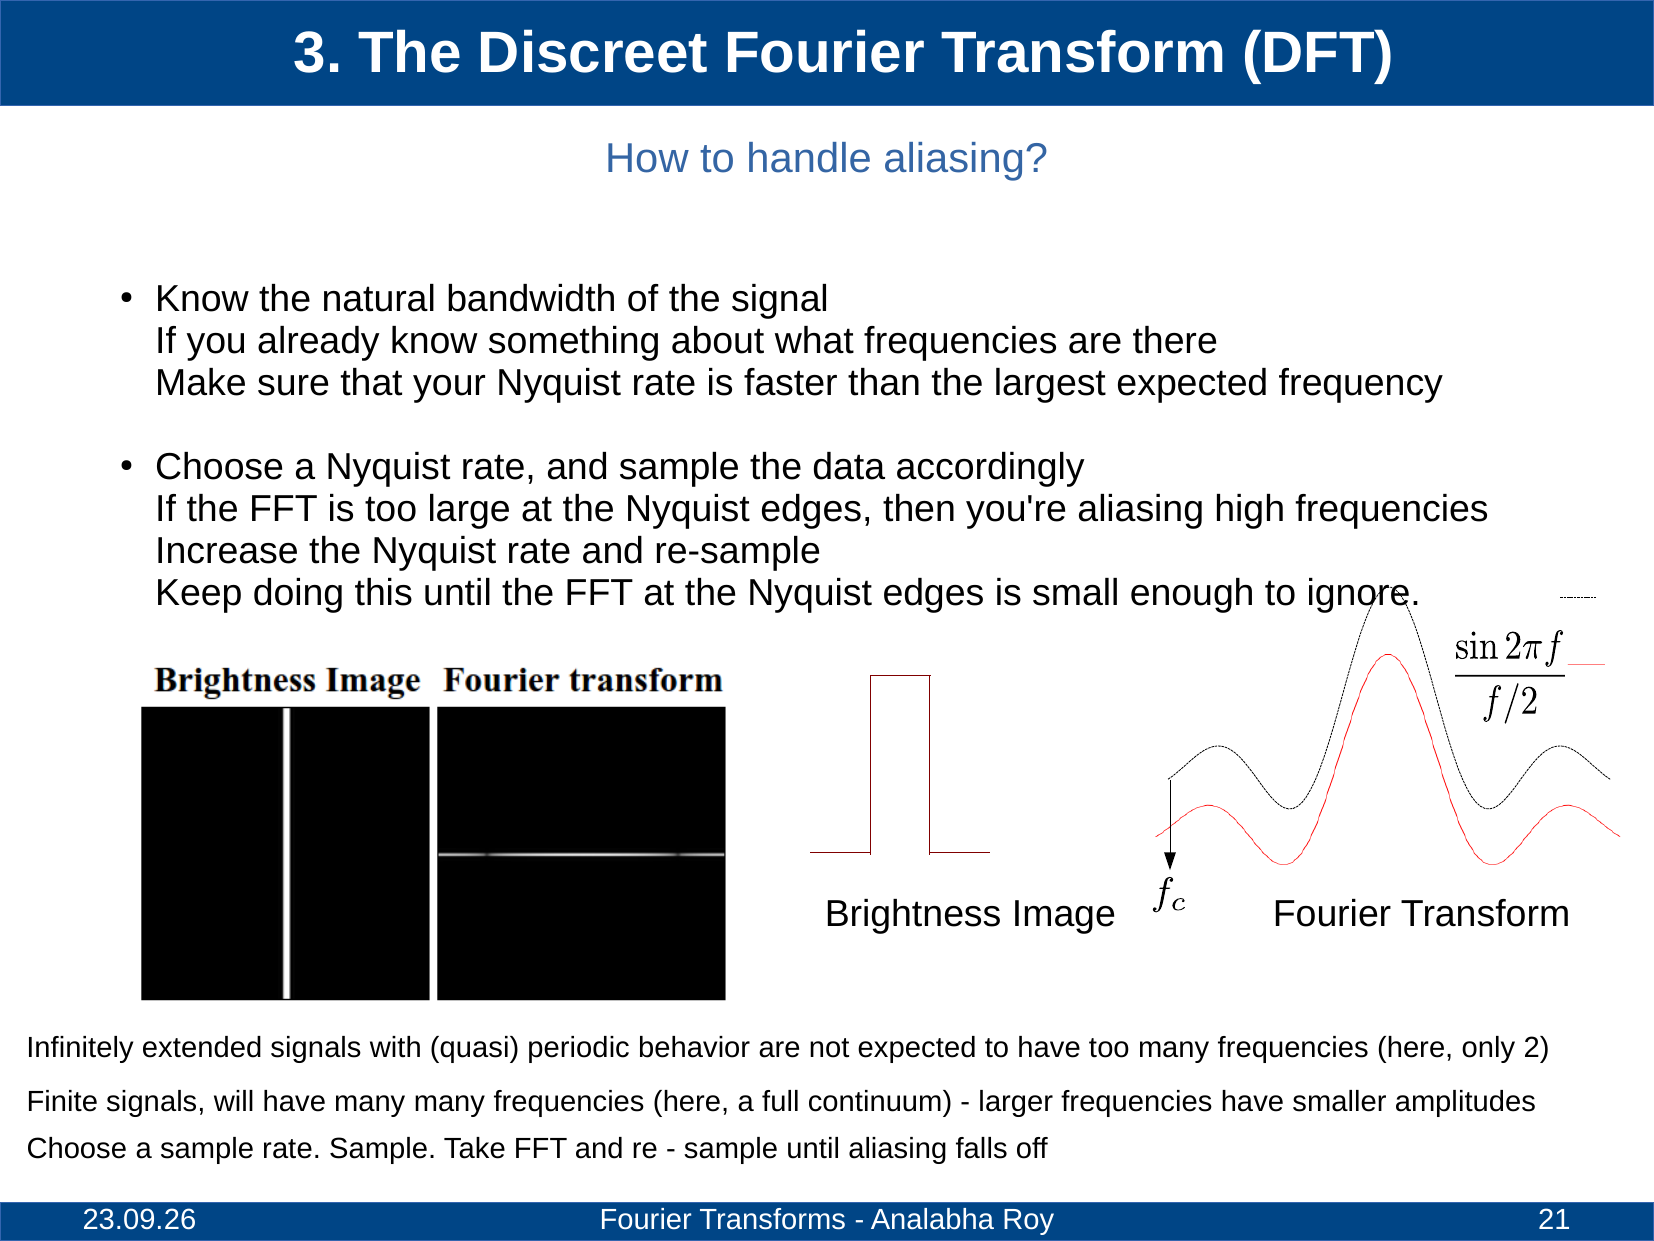

# 3. The Discreet Fourier Transform (DFT)
How to handle aliasing?
Know the natural bandwidth of the signal
If you already know something about what frequencies are there
Make sure that your Nyquist rate is faster than the largest expected frequency
Choose a Nyquist rate, and sample the data accordingly
If the FFT is too large at the Nyquist edges, then you're aliasing high frequencies
Increase the Nyquist rate and re-sample
Keep doing this until the FFT at the Nyquist edges is small enough to ignore.
Choose a sample rate. Sample. Take FFT and re - sample until aliasing falls off
Brightness Image Fourier Transform
Finite signals, will have many many frequencies (here, a full continuum) - larger frequencies have smaller amplitudes
Infinitely extended signals with (quasi) periodic behavior are not expected to have too many frequencies (here, only 2)
Your name here (insert->page number)
21